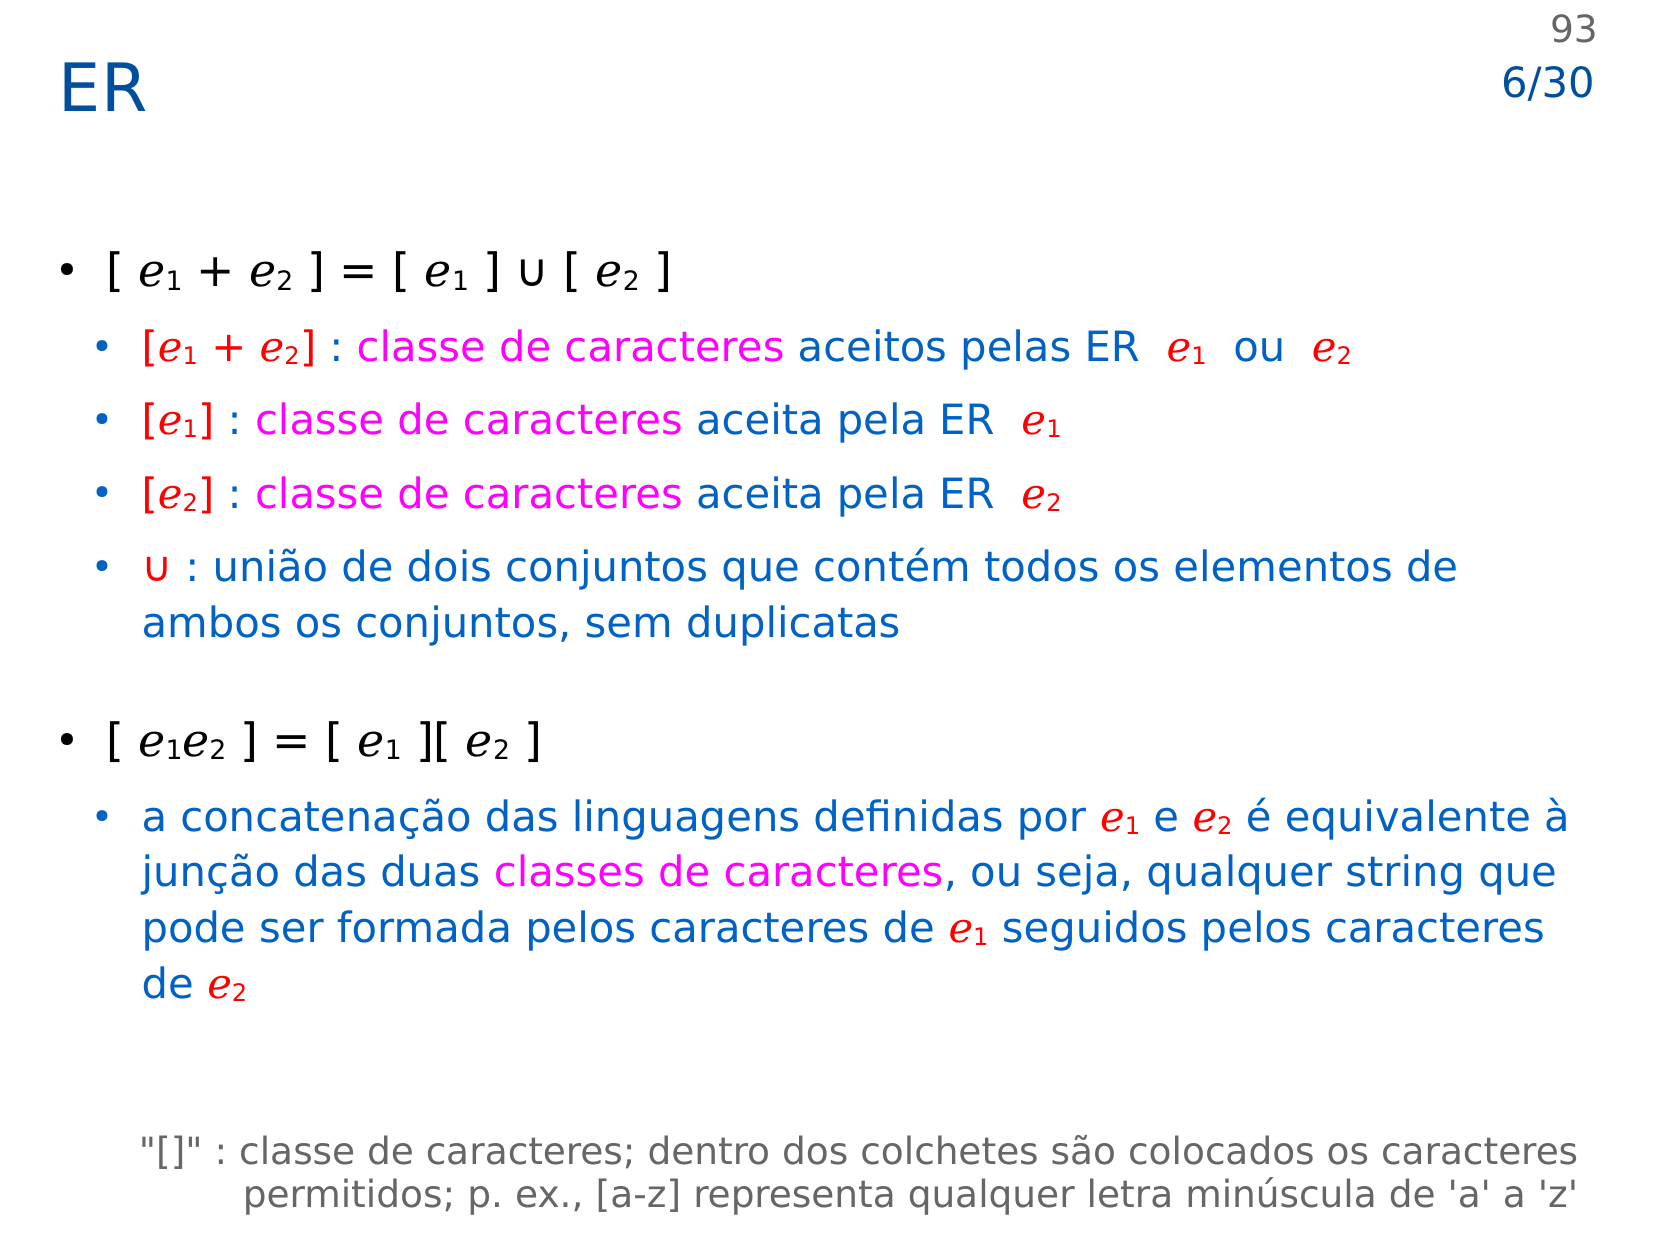

93
# ER
6
[ ℯ1 + ℯ2 ] = [ ℯ1 ] ∪ [ ℯ2 ]
[ℯ1 + ℯ2] : classe de caracteres aceitos pelas ER ℯ1 ou ℯ2
[ℯ1] : classe de caracteres aceita pela ER ℯ1
[ℯ2] : classe de caracteres aceita pela ER ℯ2
∪ : união de dois conjuntos que contém todos os elementos de ambos os conjuntos, sem duplicatas
[ ℯ1ℯ2 ] = [ ℯ1 ][ ℯ2 ]
a concatenação das linguagens definidas por ℯ1 e ℯ2 é equivalente à junção das duas classes de caracteres, ou seja, qualquer string que pode ser formada pelos caracteres de ℯ1 seguidos pelos caracteres de ℯ2
"[]" : classe de caracteres; dentro dos colchetes são colocados os caracteres permitidos; p. ex., [a-z] representa qualquer letra minúscula de 'a' a 'z'